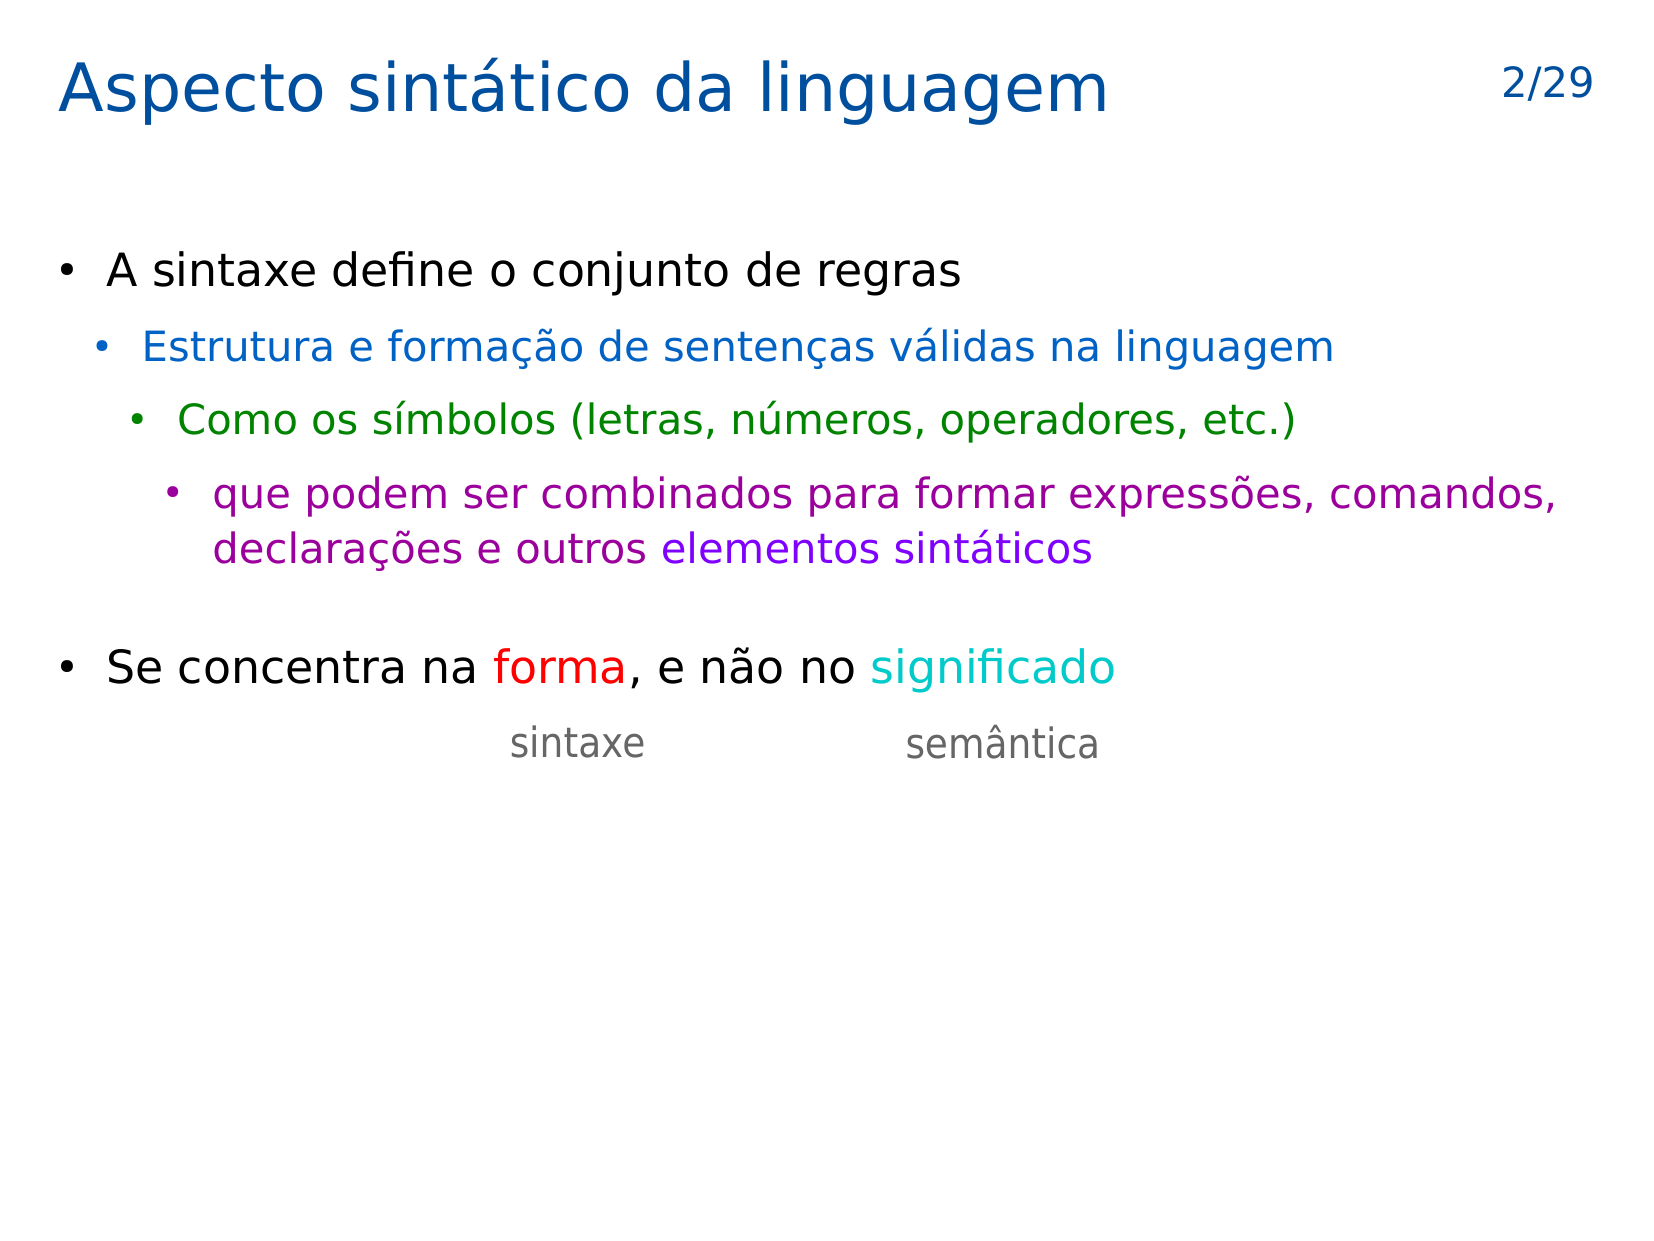

# Aspecto sintático da linguagem
2
A sintaxe define o conjunto de regras
Estrutura e formação de sentenças válidas na linguagem
Como os símbolos (letras, números, operadores, etc.)
que podem ser combinados para formar expressões, comandos, declarações e outros elementos sintáticos
Se concentra na forma, e não no significado
sintaxe
semântica